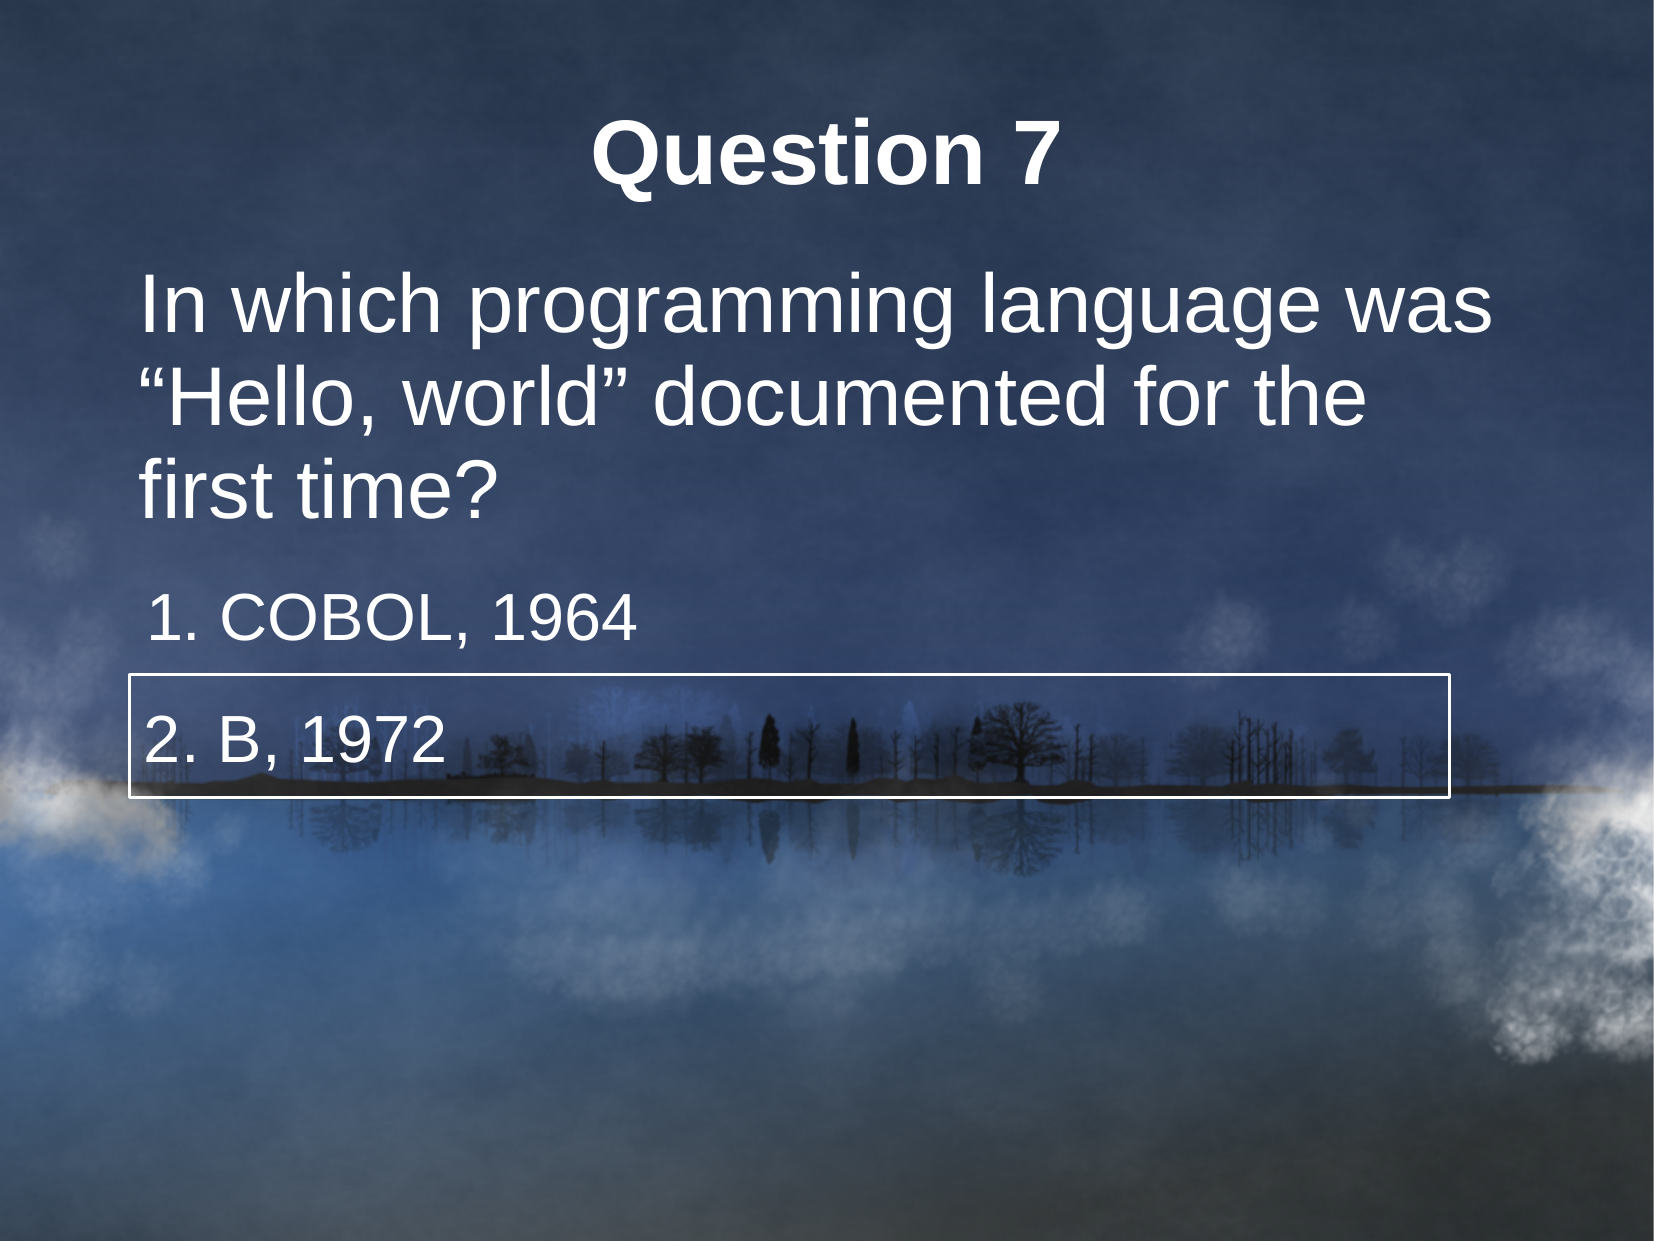

# Question 7
In which programming language was “Hello, world” documented for the first time?
1. COBOL, 1964
2. B, 1972